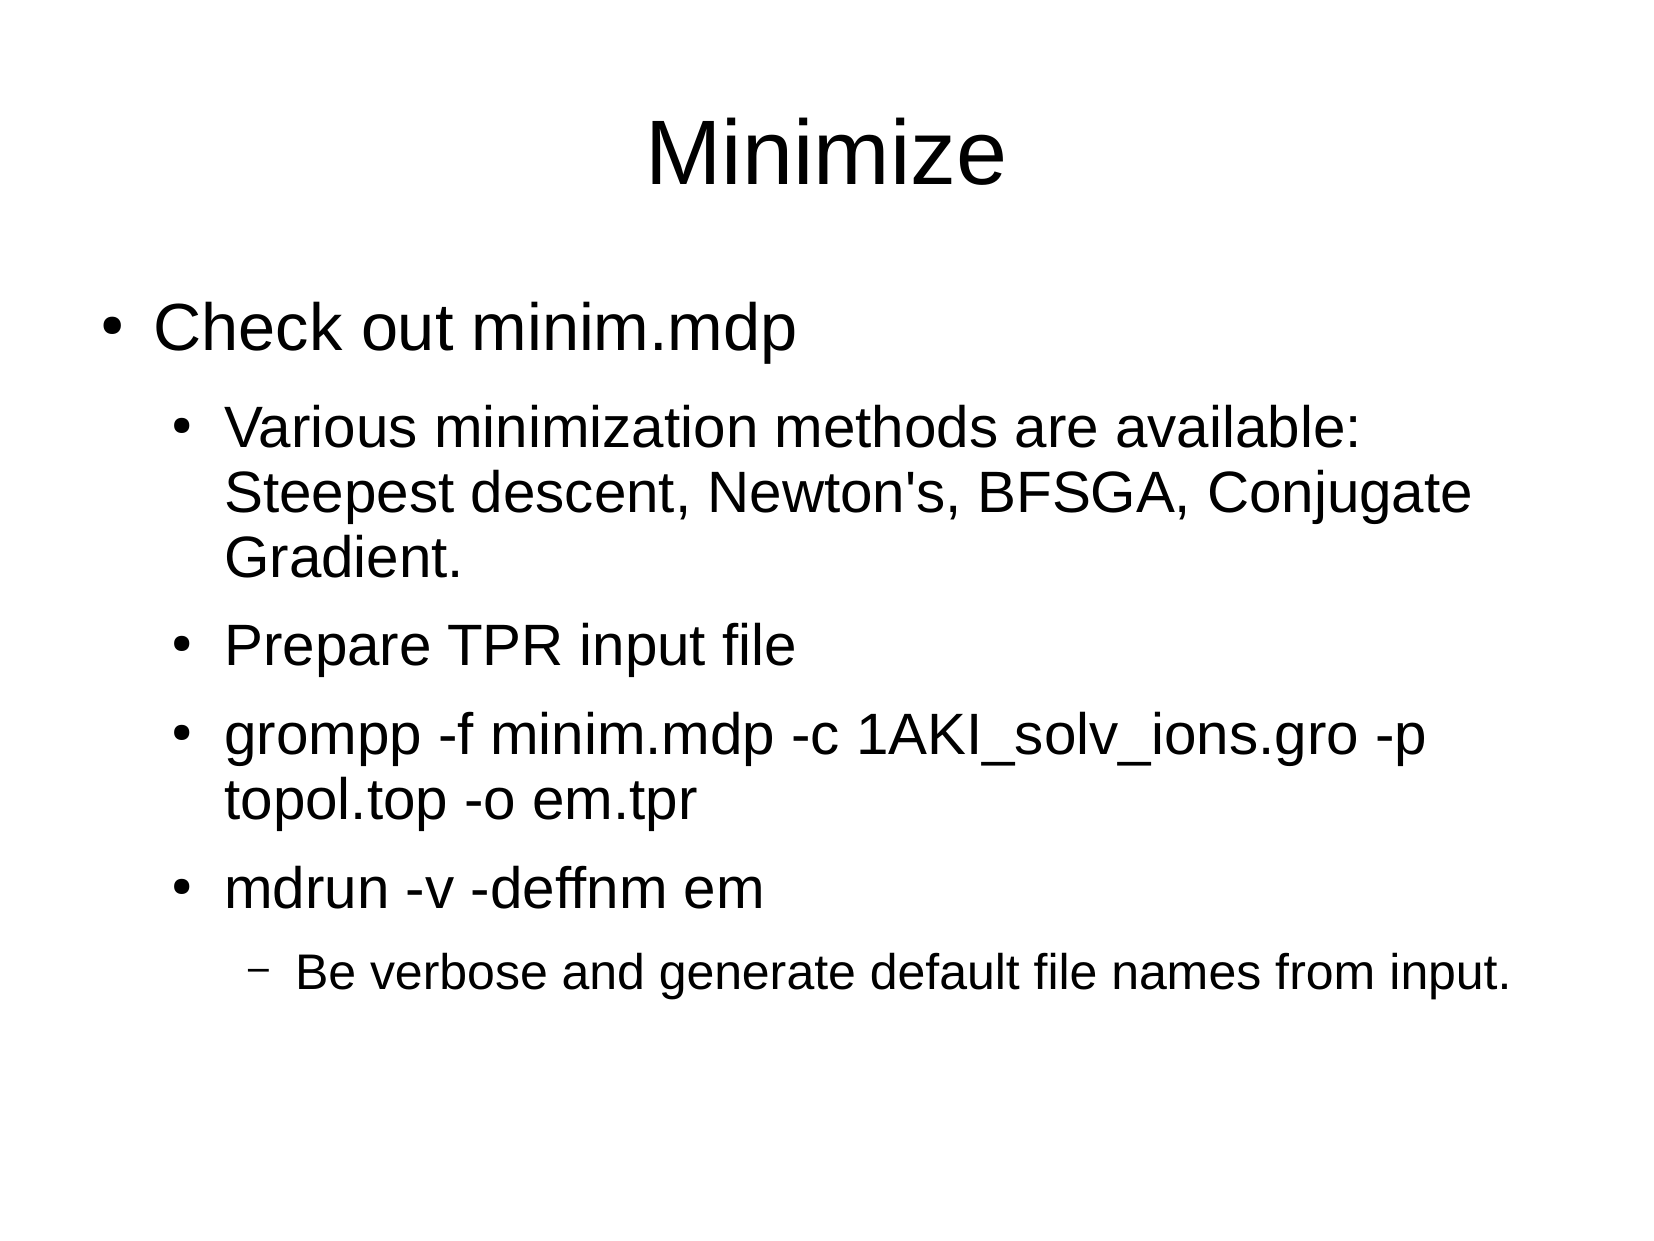

# Minimize
Check out minim.mdp
Various minimization methods are available: Steepest descent, Newton's, BFSGA, Conjugate Gradient.
Prepare TPR input file
grompp -f minim.mdp -c 1AKI_solv_ions.gro -p topol.top -o em.tpr
mdrun -v -deffnm em
Be verbose and generate default file names from input.